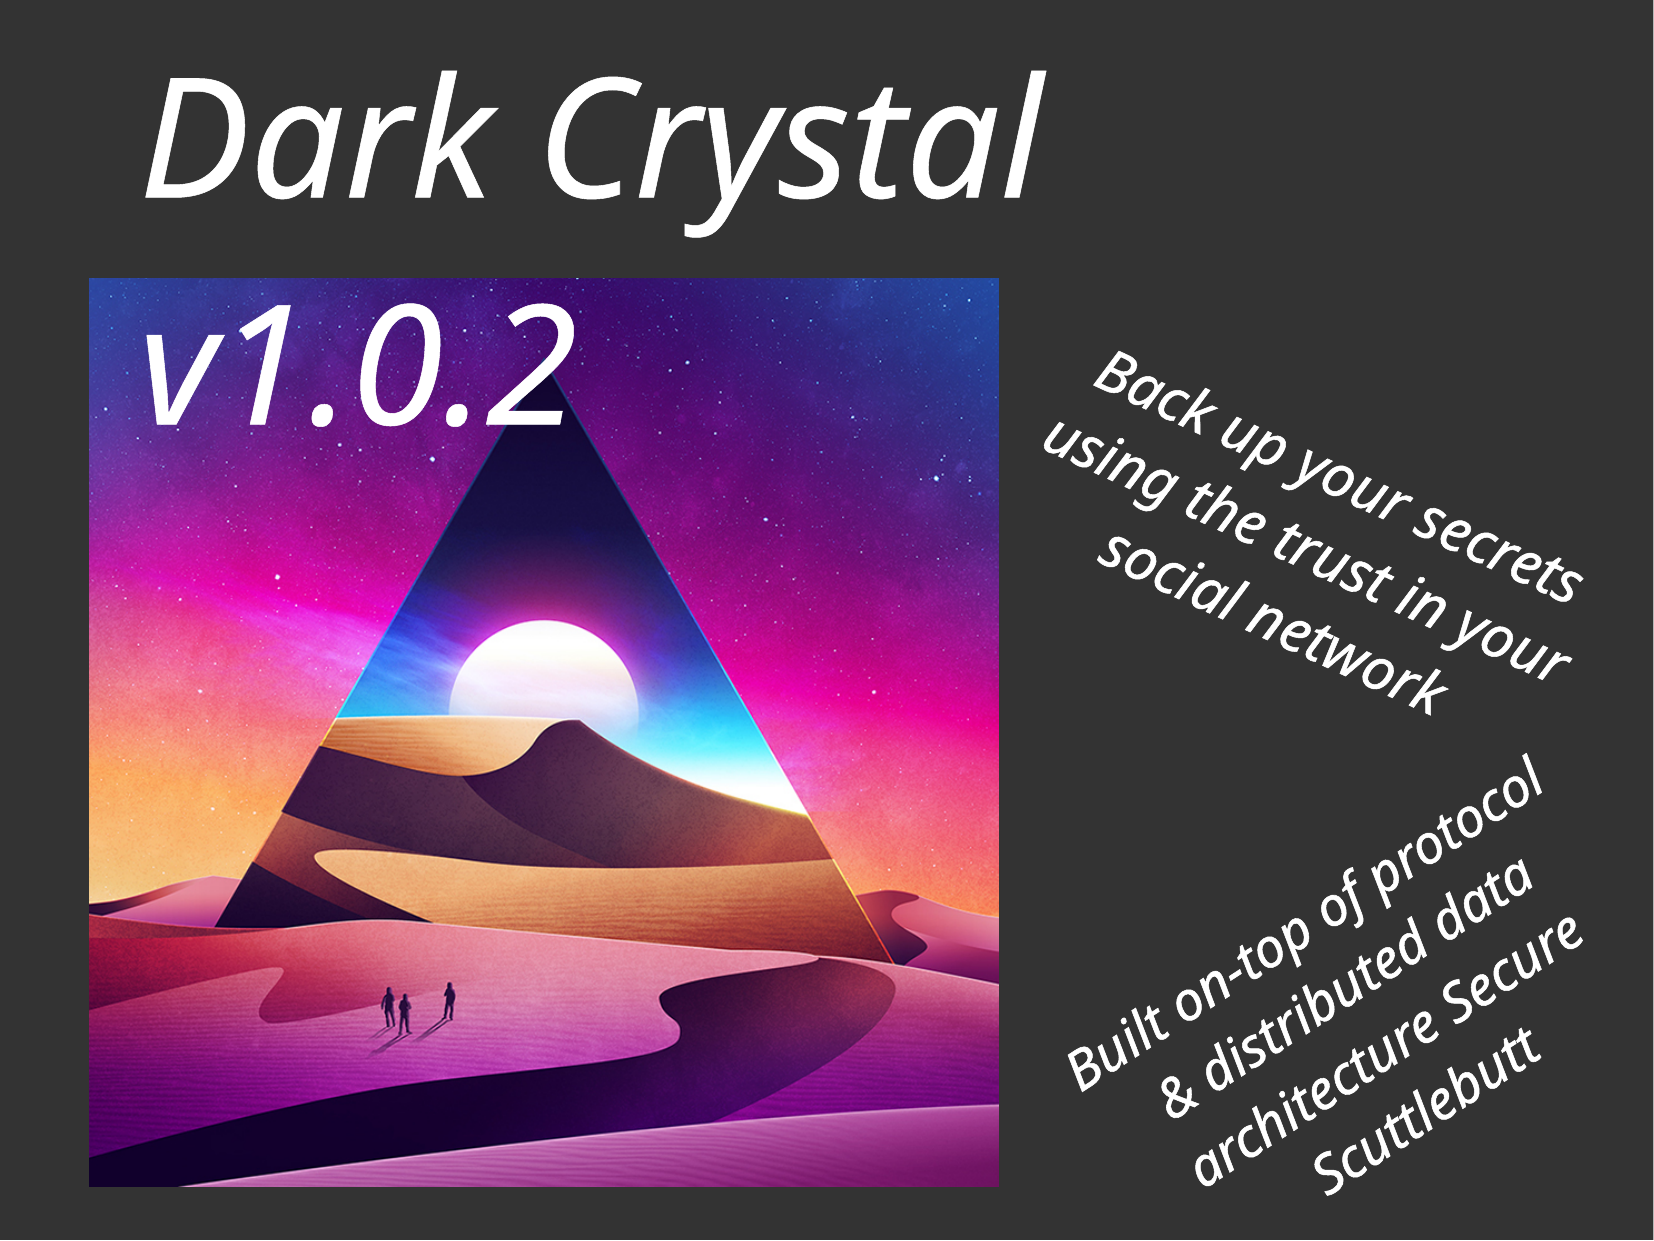

Dark Crystal v1.0.2
Back up your secrets using the trust in your social network
Built on-top of protocol & distributed data architecture Secure Scuttlebutt